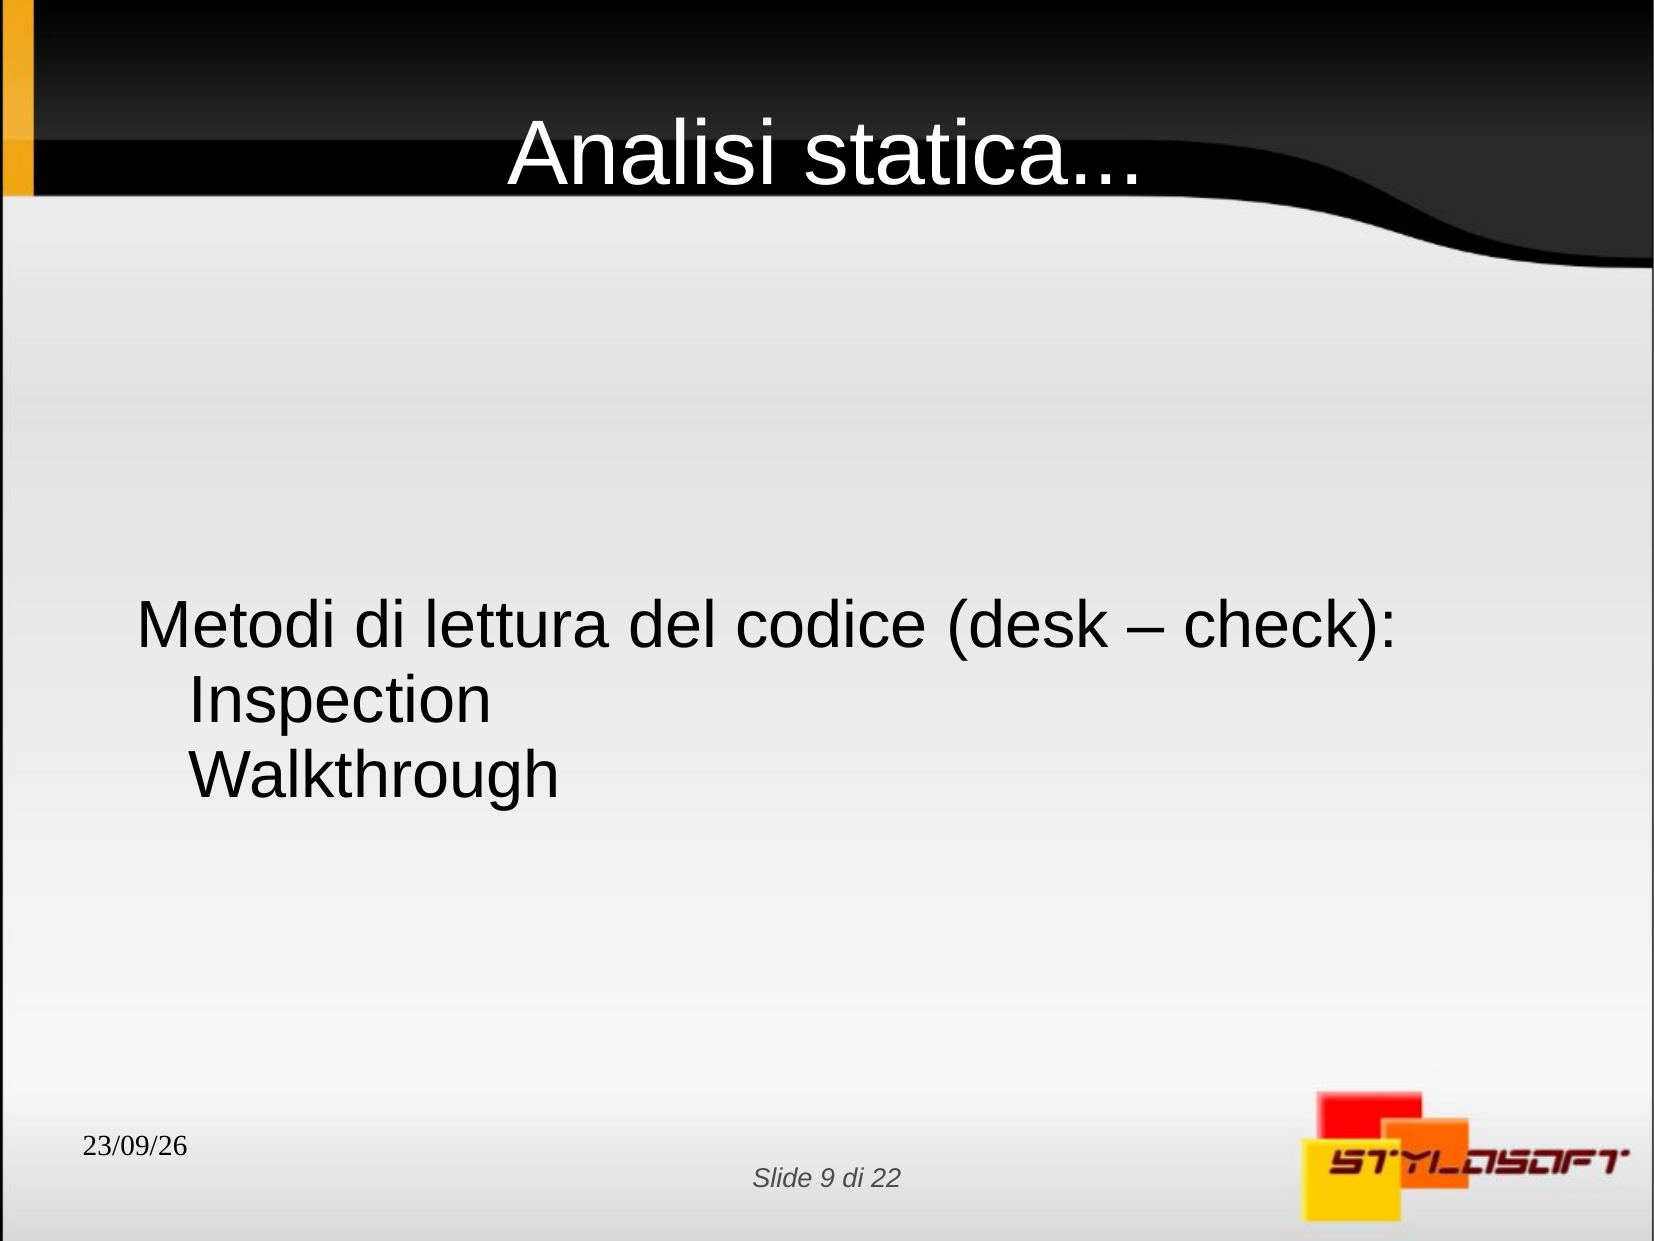

# Analisi statica...
 Metodi di lettura del codice (desk – check):
Inspection
Walkthrough
Slide di 22